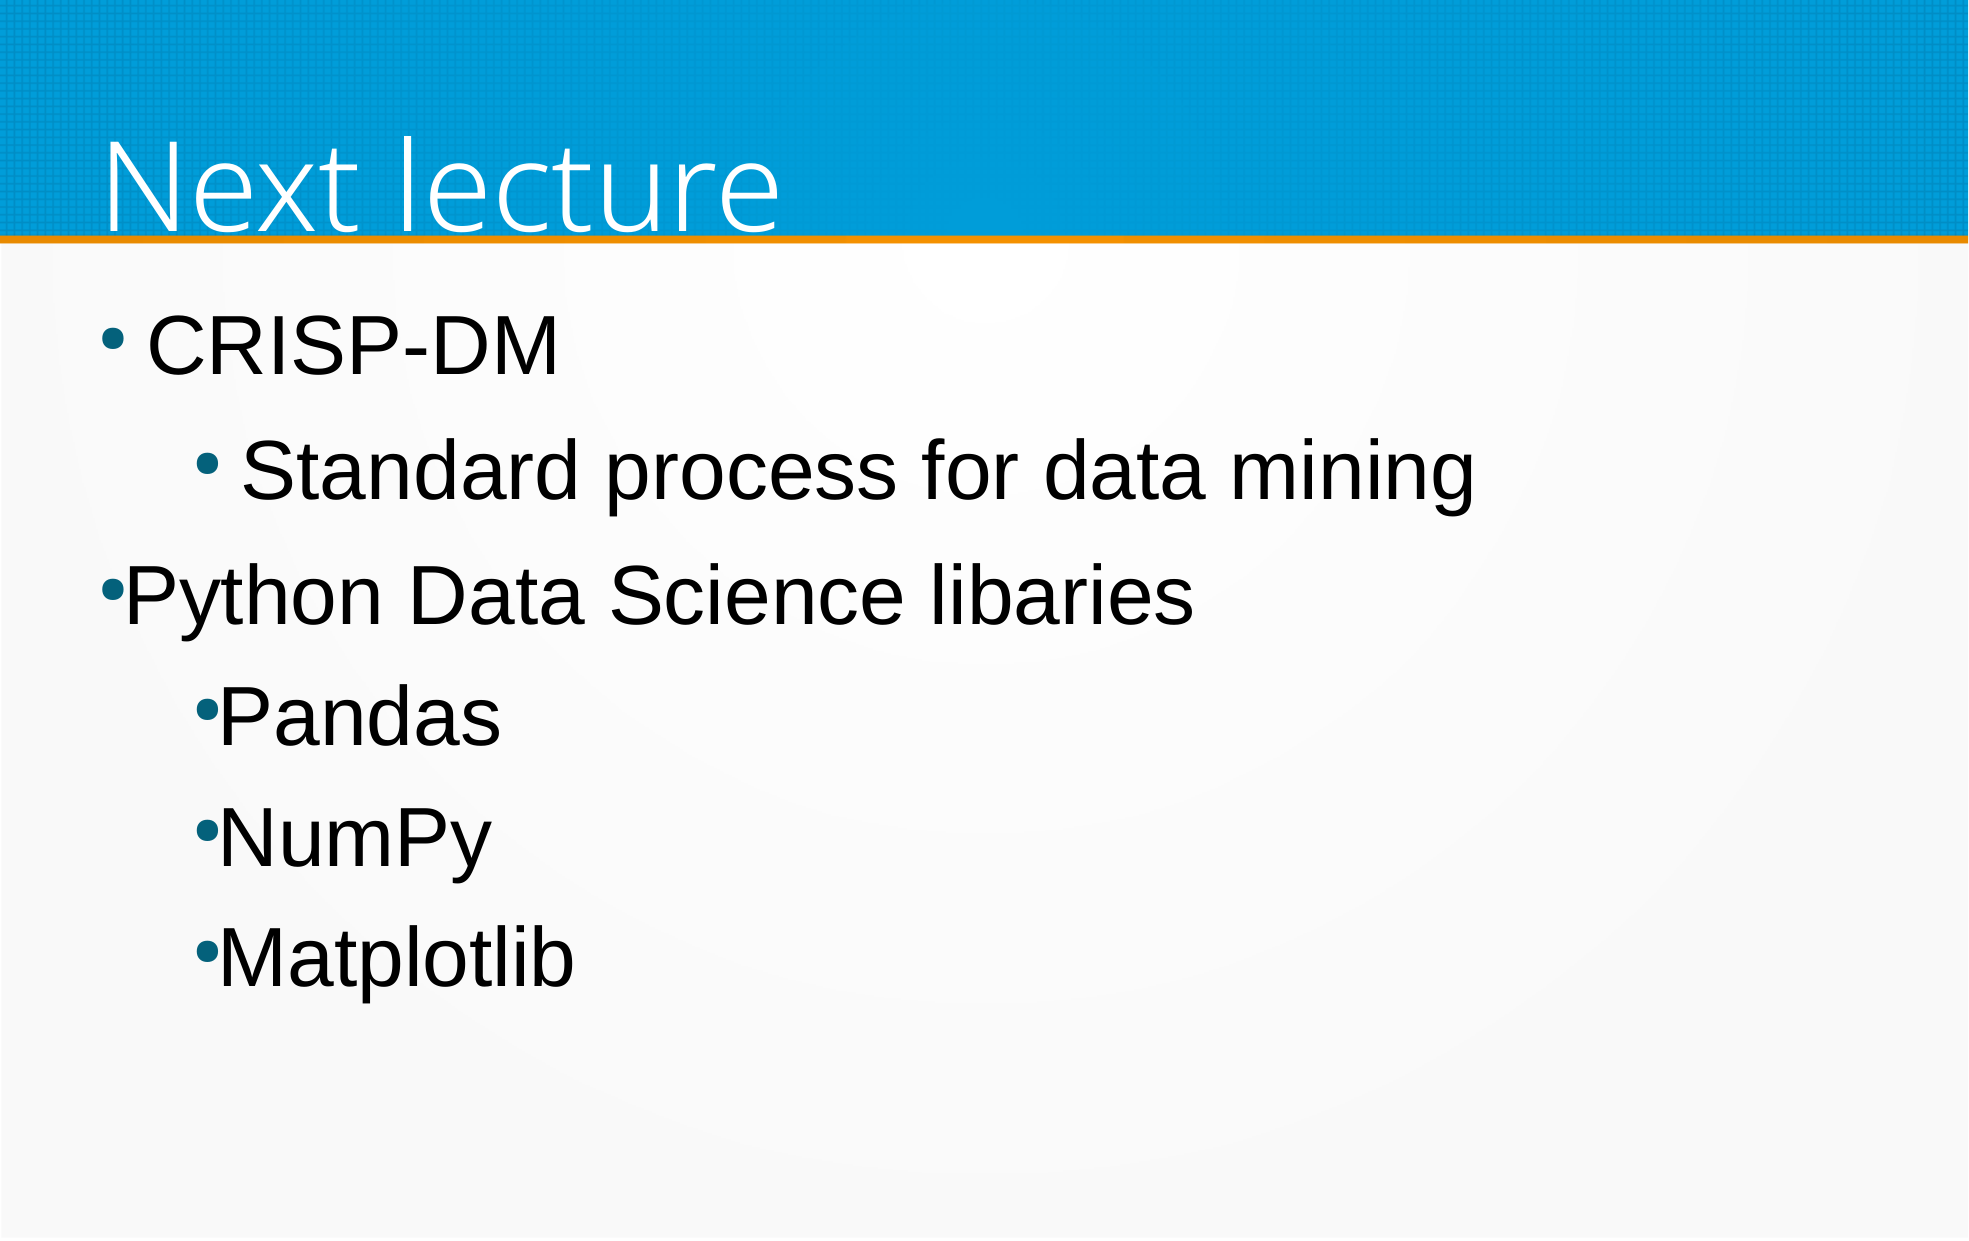

# Next lecture
 CRISP-DM
 Standard process for data mining
Python Data Science libaries
Pandas
NumPy
Matplotlib